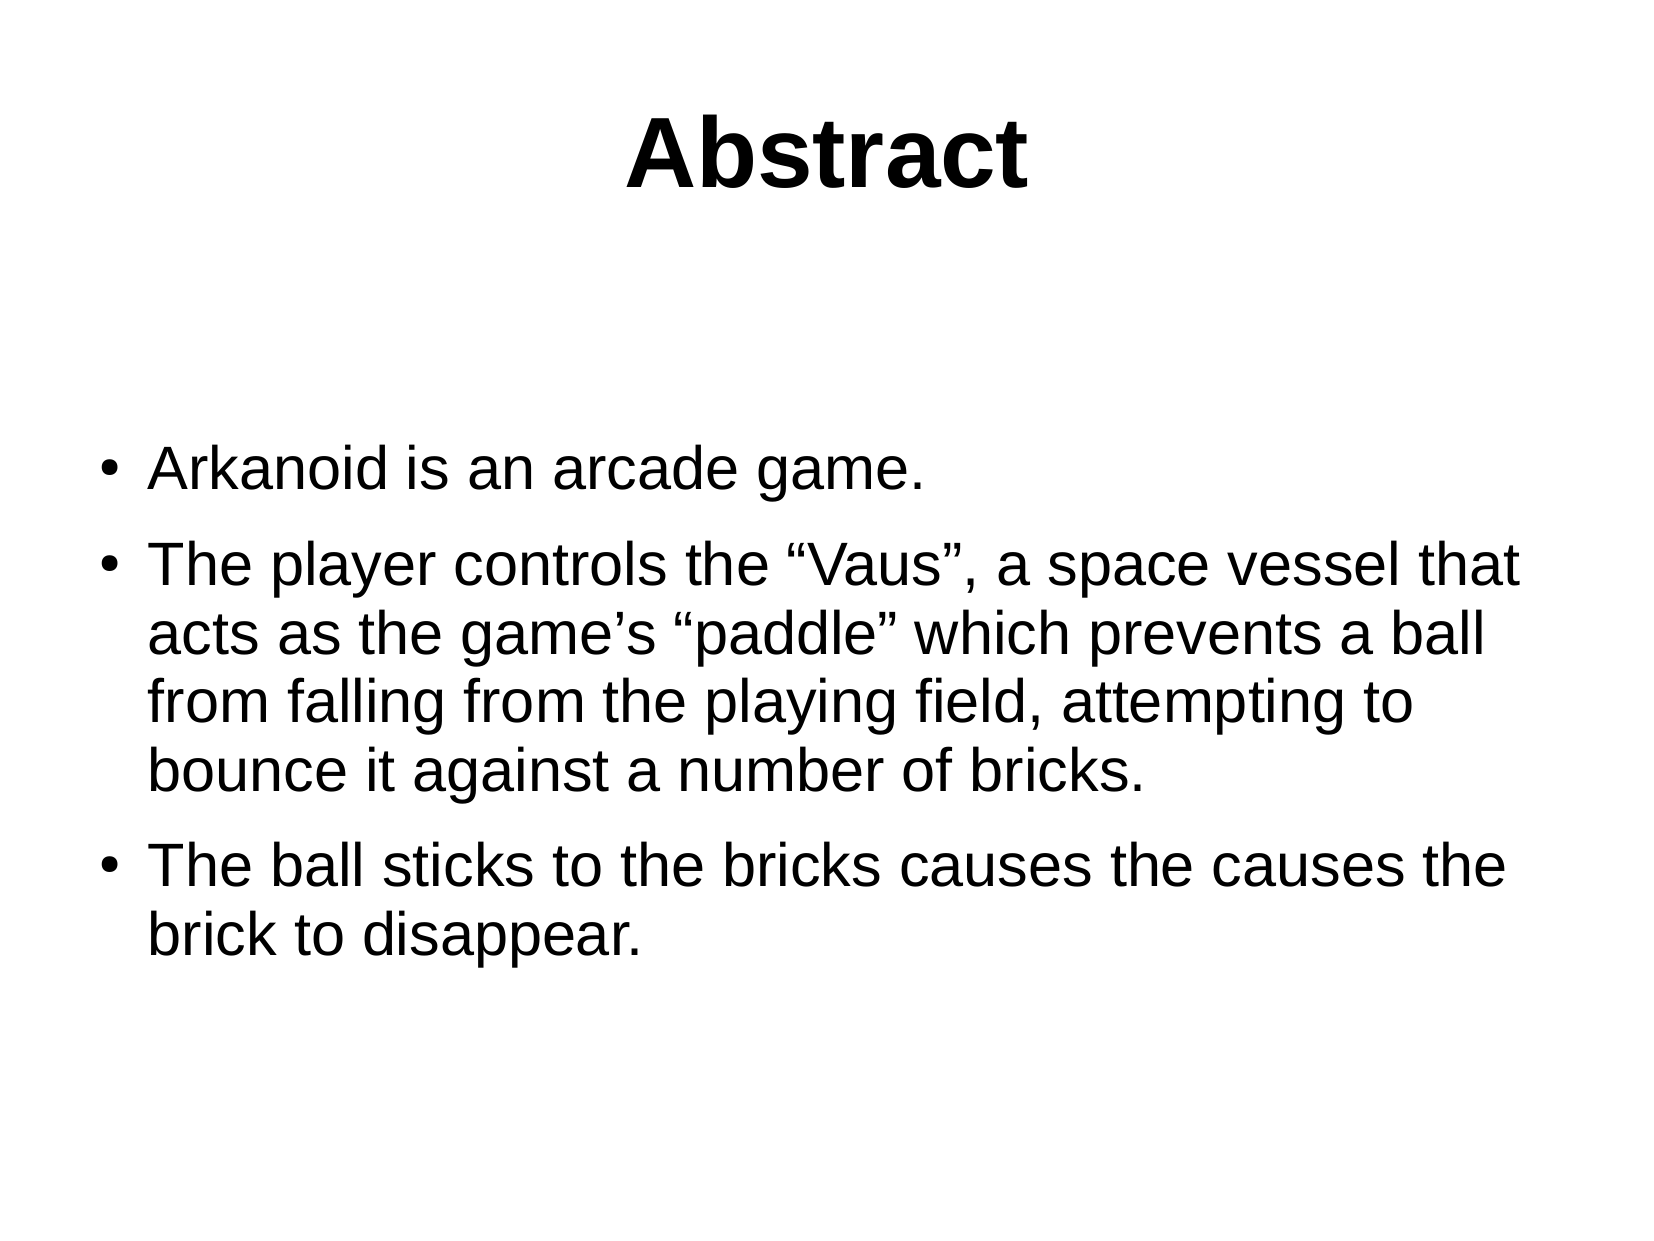

# Abstract
Arkanoid is an arcade game.
The player controls the “Vaus”, a space vessel that acts as the game’s “paddle” which prevents a ball from falling from the playing field, attempting to bounce it against a number of bricks.
The ball sticks to the bricks causes the causes the brick to disappear.